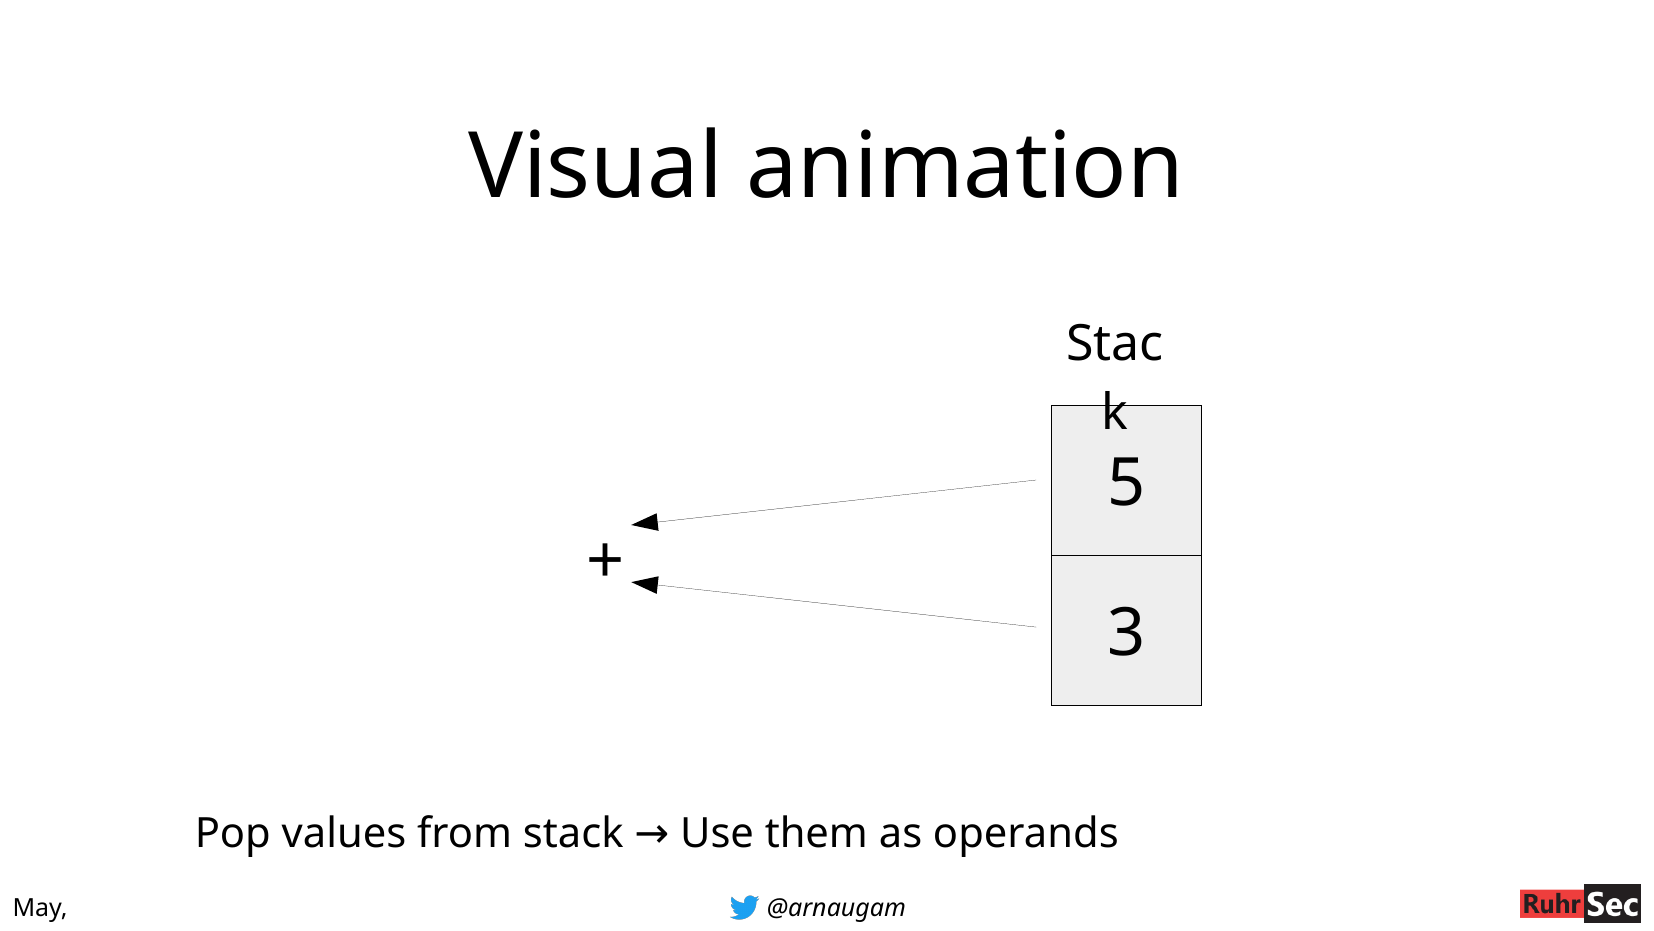

# Visual animation
Stack
5
+
3
Pop values from stack → Use them as operands